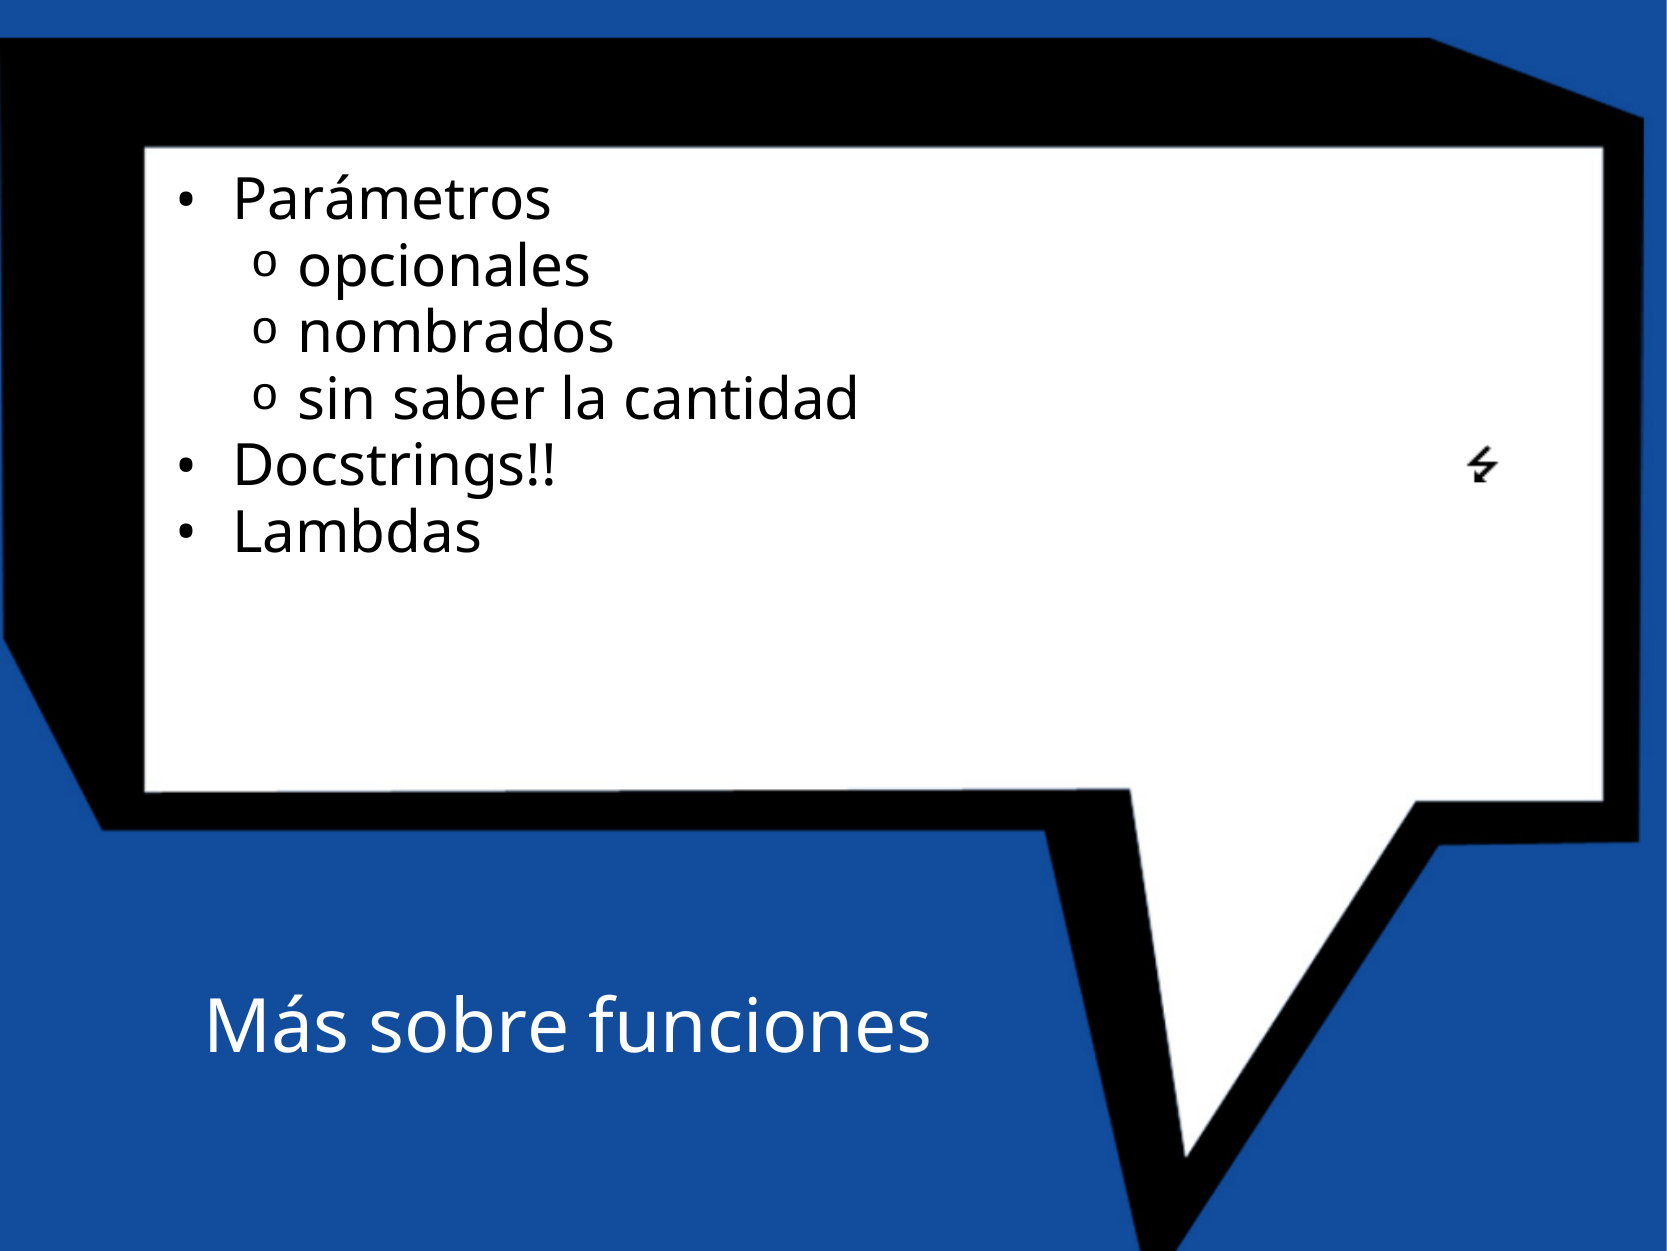

Parámetros
opcionales
nombrados
sin saber la cantidad
Docstrings!!
Lambdas
# Más sobre funciones